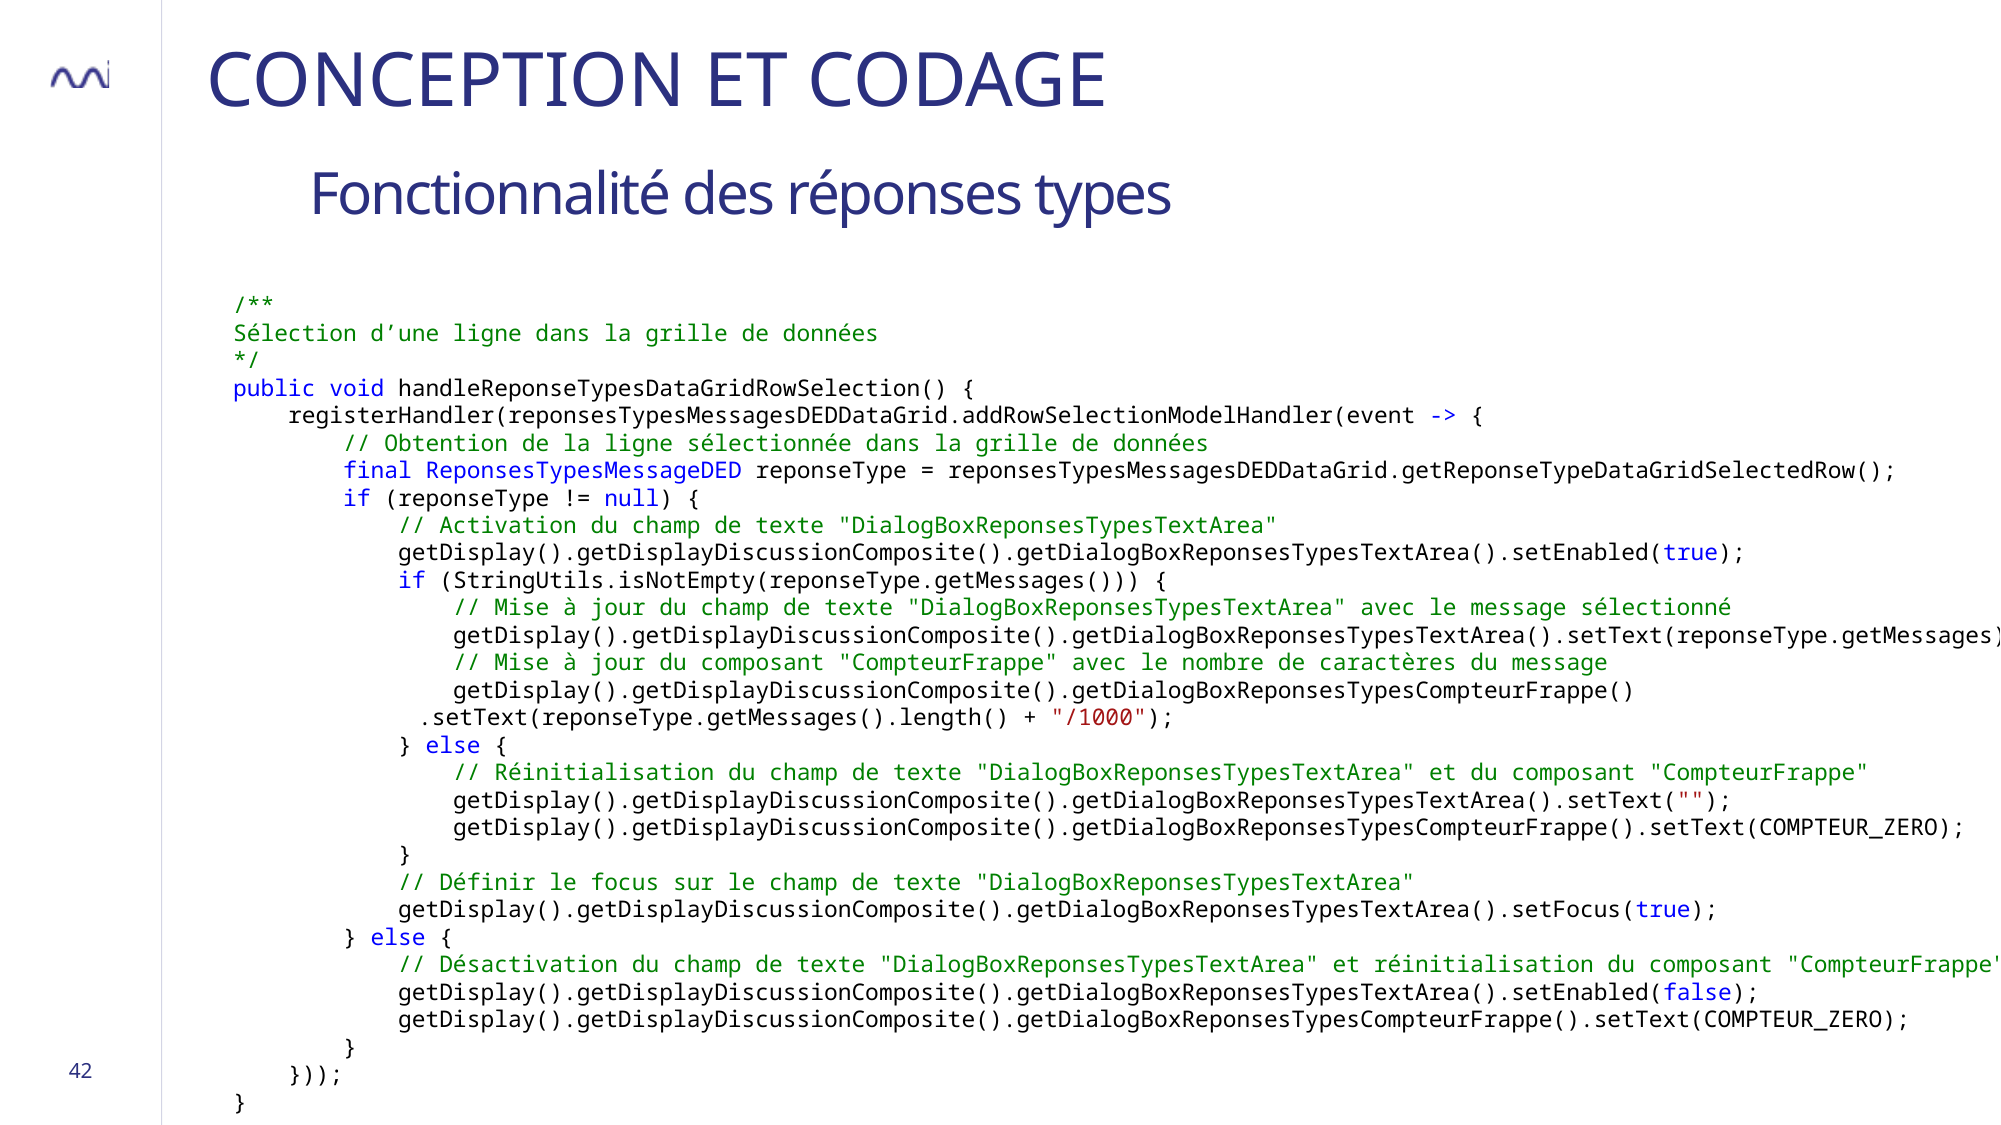

CONCEPTION ET CODAGE
Fonctionnalité des réponses types
/**
Sélection d’une ligne dans la grille de données
*/
public void handleReponseTypesDataGridRowSelection() {
    registerHandler(reponsesTypesMessagesDEDDataGrid.addRowSelectionModelHandler(event -> {
        // Obtention de la ligne sélectionnée dans la grille de données
        final ReponsesTypesMessageDED reponseType = reponsesTypesMessagesDEDDataGrid.getReponseTypeDataGridSelectedRow();
        if (reponseType != null) {
            // Activation du champ de texte "DialogBoxReponsesTypesTextArea"
            getDisplay().getDisplayDiscussionComposite().getDialogBoxReponsesTypesTextArea().setEnabled(true);
            if (StringUtils.isNotEmpty(reponseType.getMessages())) {
                // Mise à jour du champ de texte "DialogBoxReponsesTypesTextArea" avec le message sélectionné
                getDisplay().getDisplayDiscussionComposite().getDialogBoxReponsesTypesTextArea().setText(reponseType.getMessages);
                // Mise à jour du composant "CompteurFrappe" avec le nombre de caractères du message
                getDisplay().getDisplayDiscussionComposite().getDialogBoxReponsesTypesCompteurFrappe()
	 .setText(reponseType.getMessages().length() + "/1000");
            } else {
                // Réinitialisation du champ de texte "DialogBoxReponsesTypesTextArea" et du composant "CompteurFrappe"
                getDisplay().getDisplayDiscussionComposite().getDialogBoxReponsesTypesTextArea().setText("");
                getDisplay().getDisplayDiscussionComposite().getDialogBoxReponsesTypesCompteurFrappe().setText(COMPTEUR_ZERO);
            }
            // Définir le focus sur le champ de texte "DialogBoxReponsesTypesTextArea"
            getDisplay().getDisplayDiscussionComposite().getDialogBoxReponsesTypesTextArea().setFocus(true);
        } else {
            // Désactivation du champ de texte "DialogBoxReponsesTypesTextArea" et réinitialisation du composant "CompteurFrappe"
            getDisplay().getDisplayDiscussionComposite().getDialogBoxReponsesTypesTextArea().setEnabled(false);
            getDisplay().getDisplayDiscussionComposite().getDialogBoxReponsesTypesCompteurFrappe().setText(COMPTEUR_ZERO);
        }
    }));
}
31